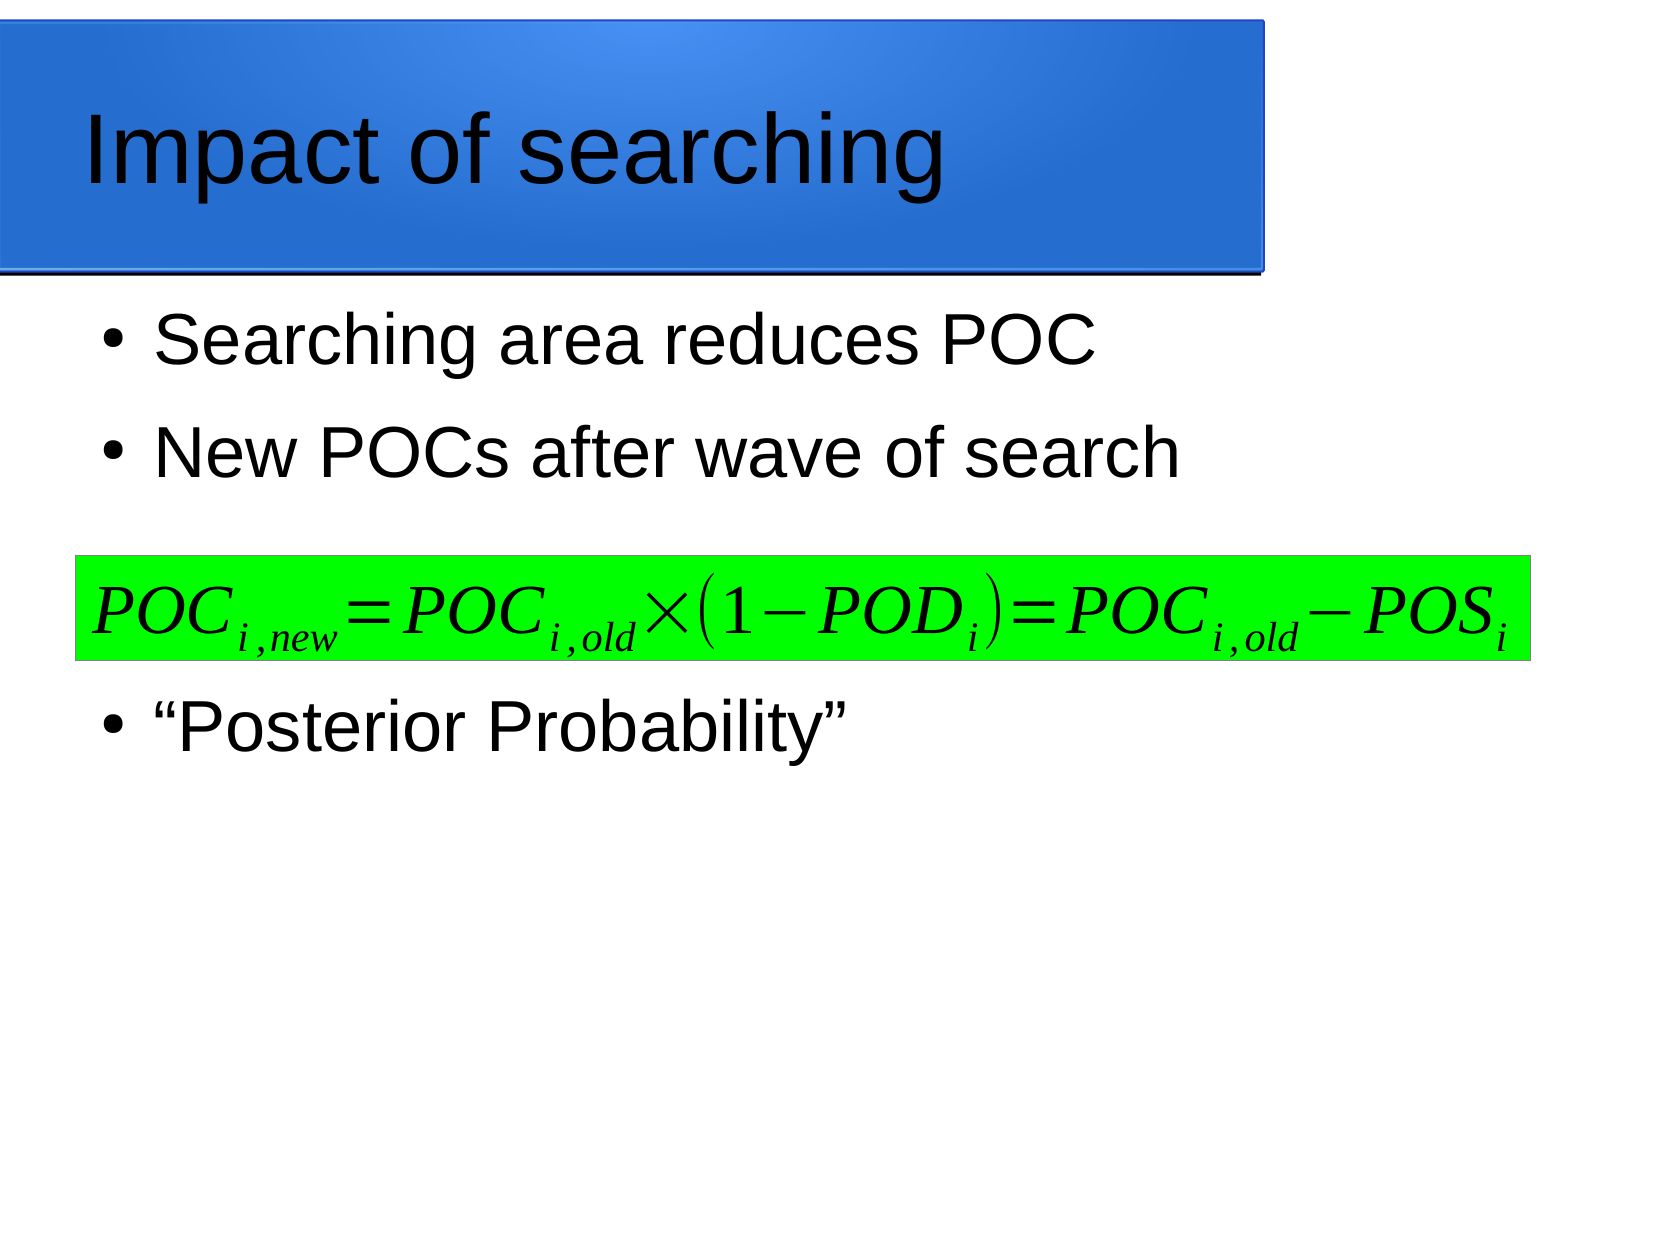

# Impact of searching
Searching area reduces POC
New POCs after wave of search
“Posterior Probability”